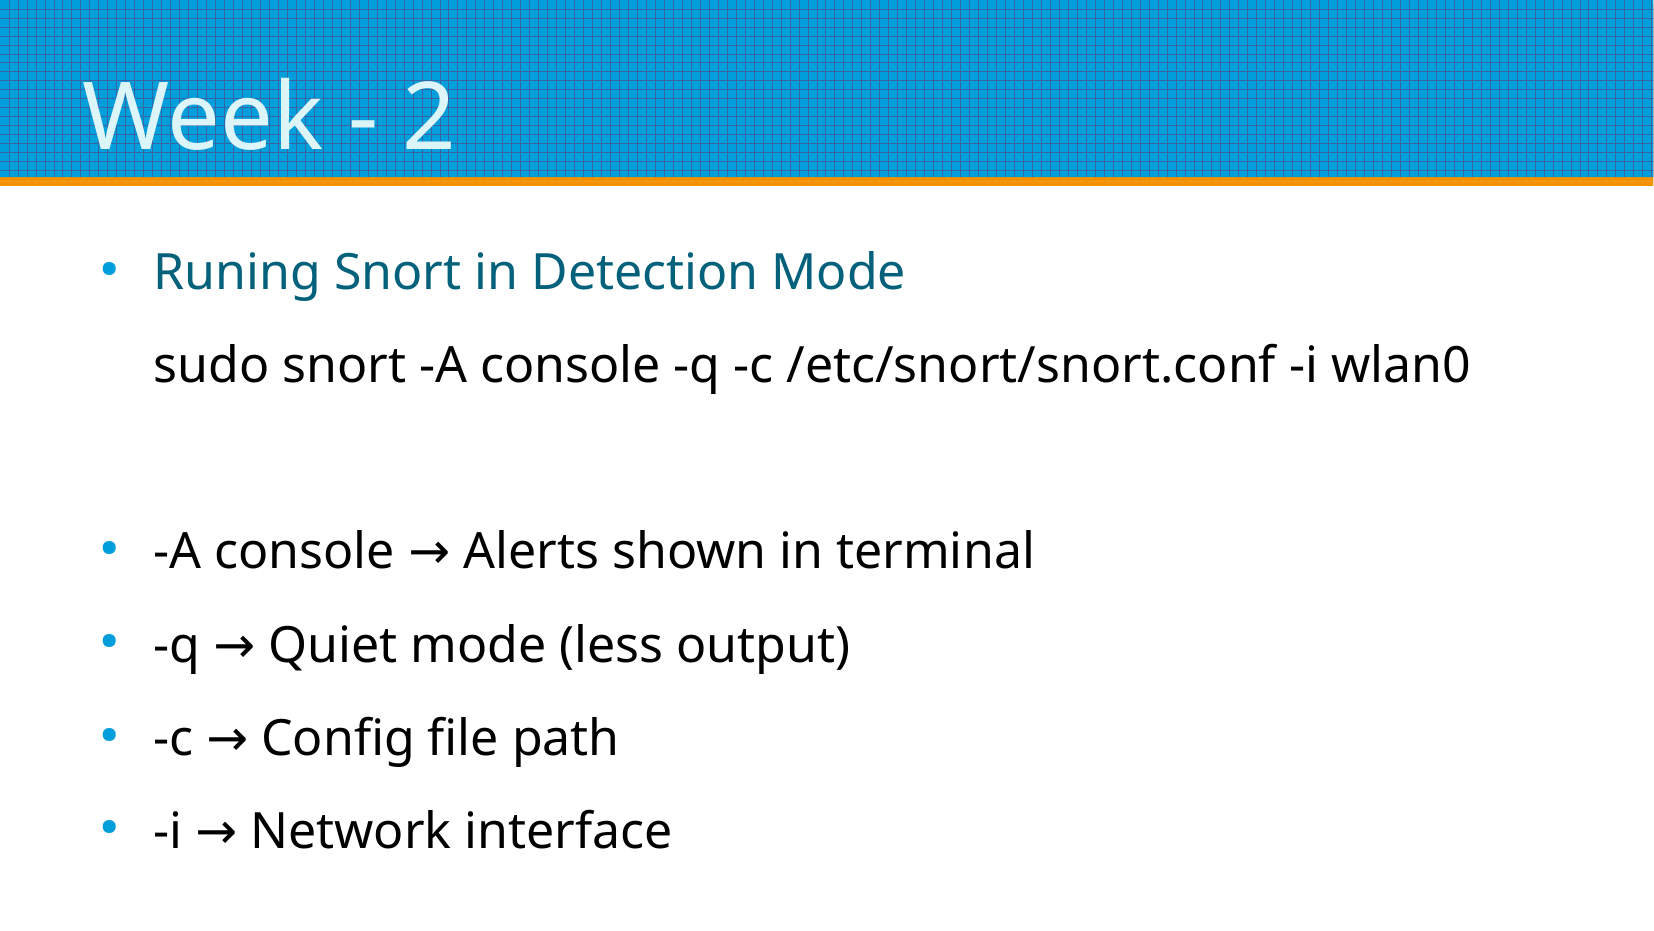

# Week - 2
Runing Snort in Detection Mode
sudo snort -A console -q -c /etc/snort/snort.conf -i wlan0
-A console → Alerts shown in terminal
-q → Quiet mode (less output)
-c → Config file path
-i → Network interface